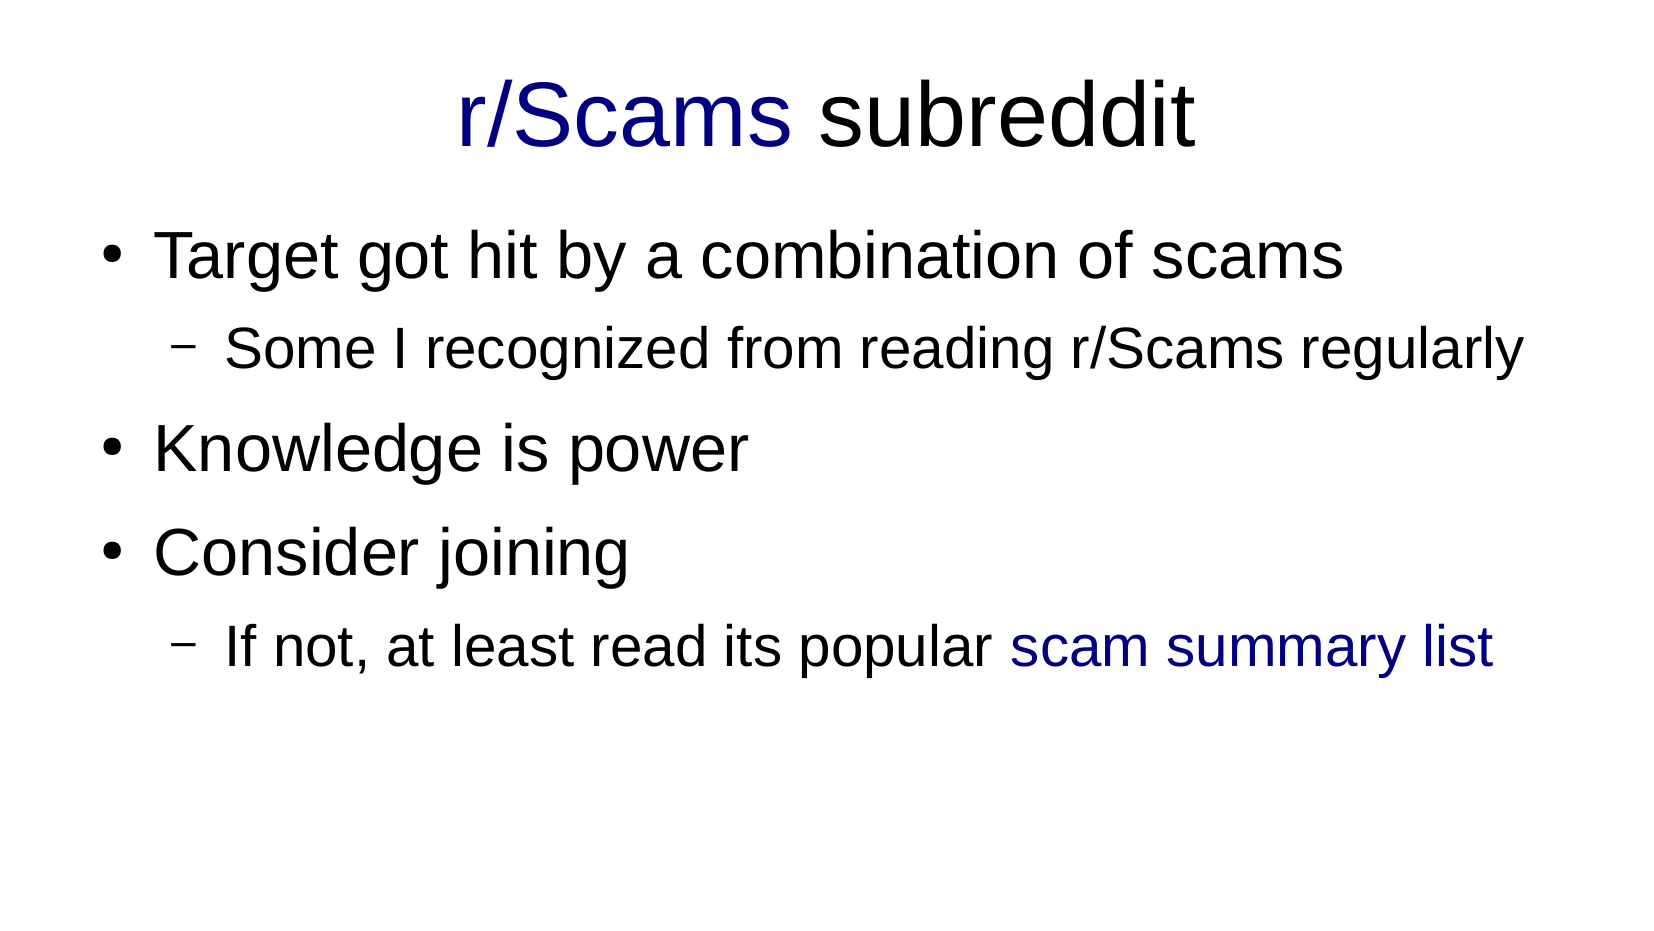

# r/Scams subreddit
Target got hit by a combination of scams
Some I recognized from reading r/Scams regularly
Knowledge is power
Consider joining
If not, at least read its popular scam summary list